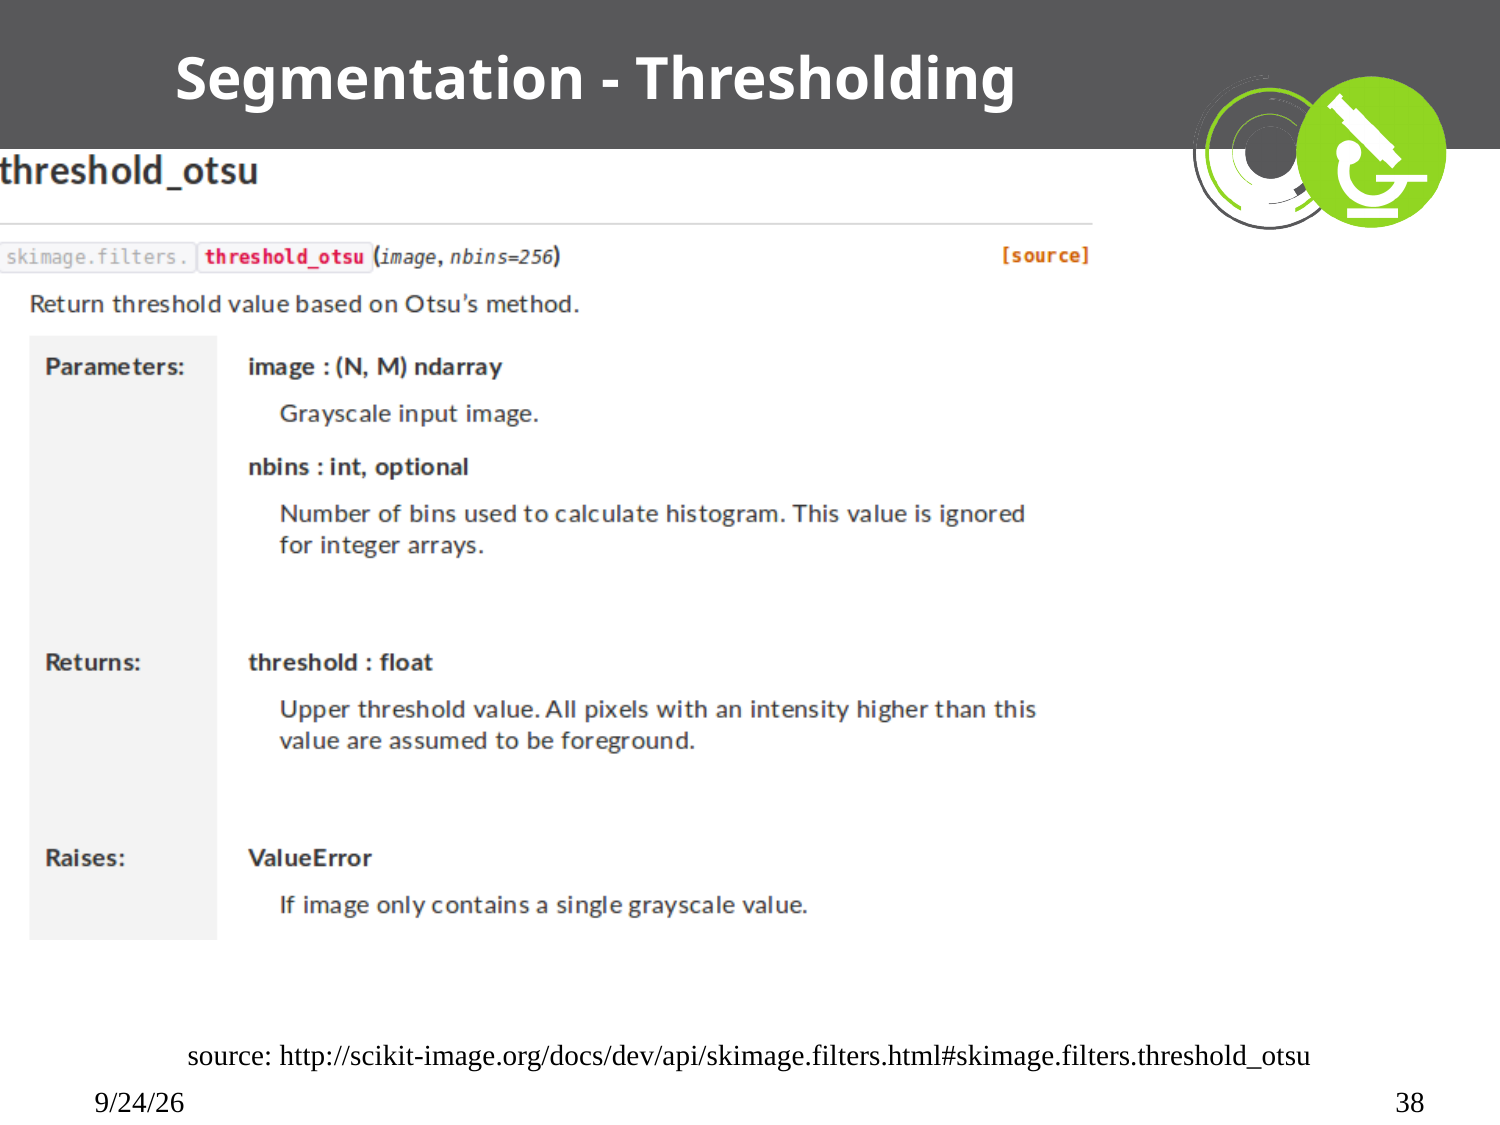

# Segmentation - Thresholding
source: http://scikit-image.org/docs/dev/api/skimage.filters.html#skimage.filters.threshold_otsu
38